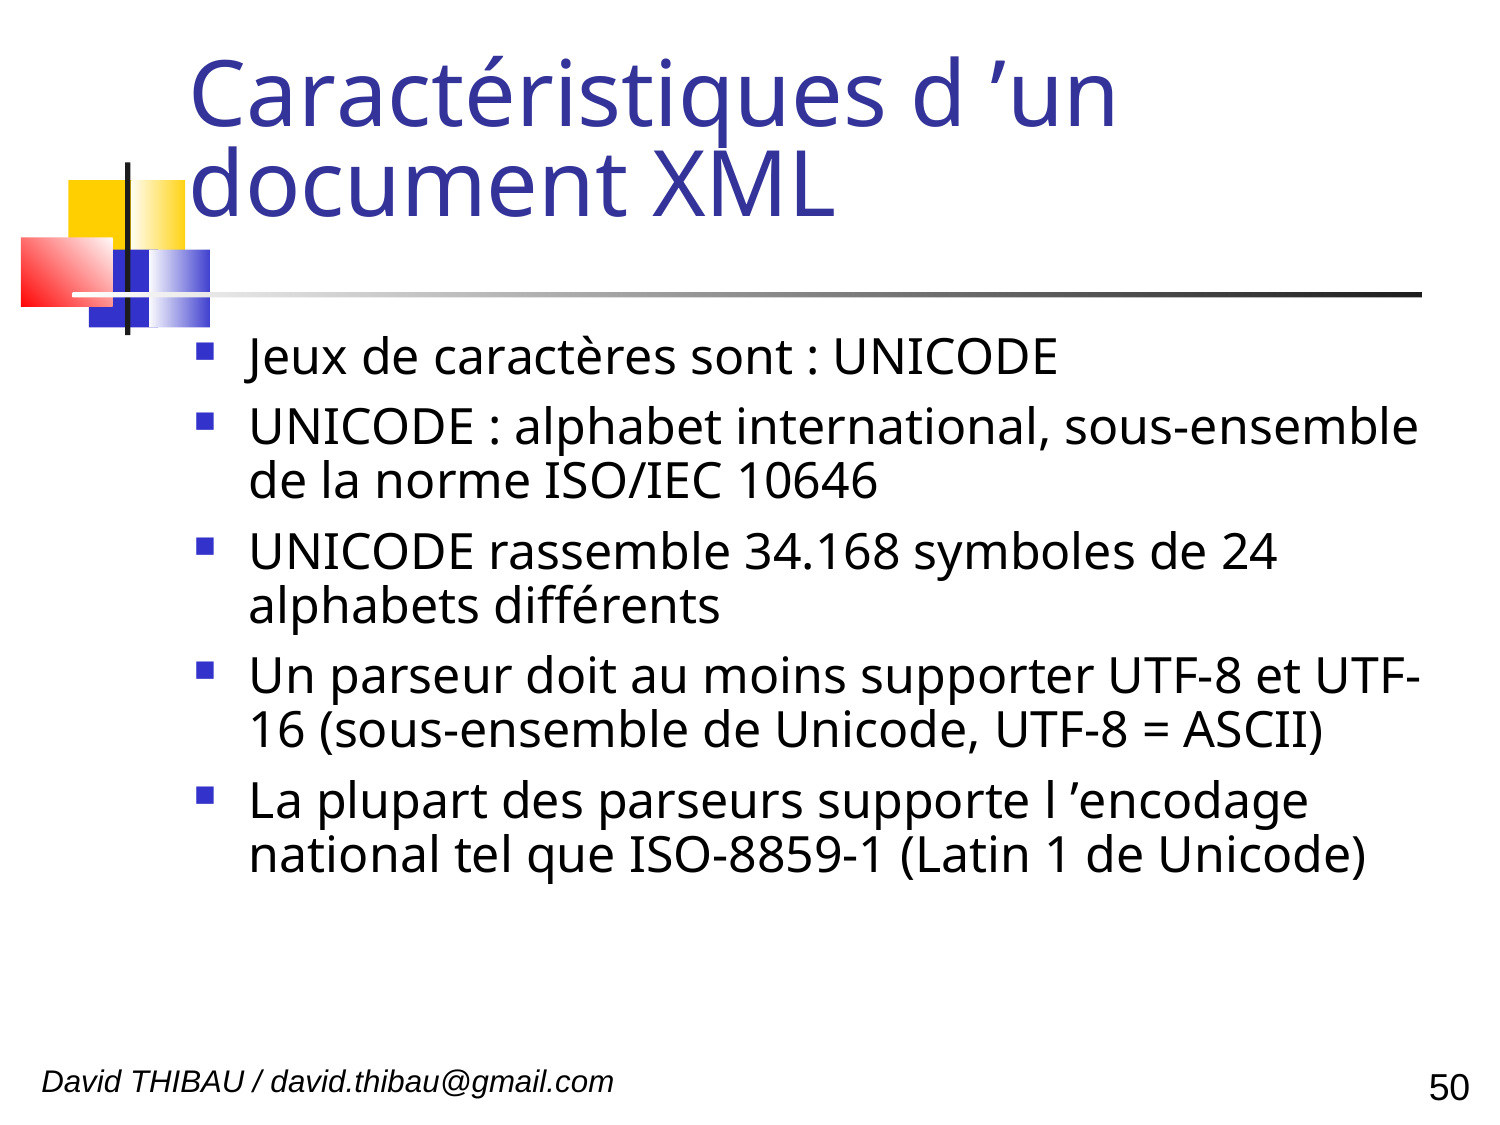

# Caractéristiques d ’un document XML
Jeux de caractères sont : UNICODE
UNICODE : alphabet international, sous-ensemble de la norme ISO/IEC 10646
UNICODE rassemble 34.168 symboles de 24 alphabets différents
Un parseur doit au moins supporter UTF-8 et UTF-16 (sous-ensemble de Unicode, UTF-8 = ASCII)
La plupart des parseurs supporte l ’encodage national tel que ISO-8859-1 (Latin 1 de Unicode)